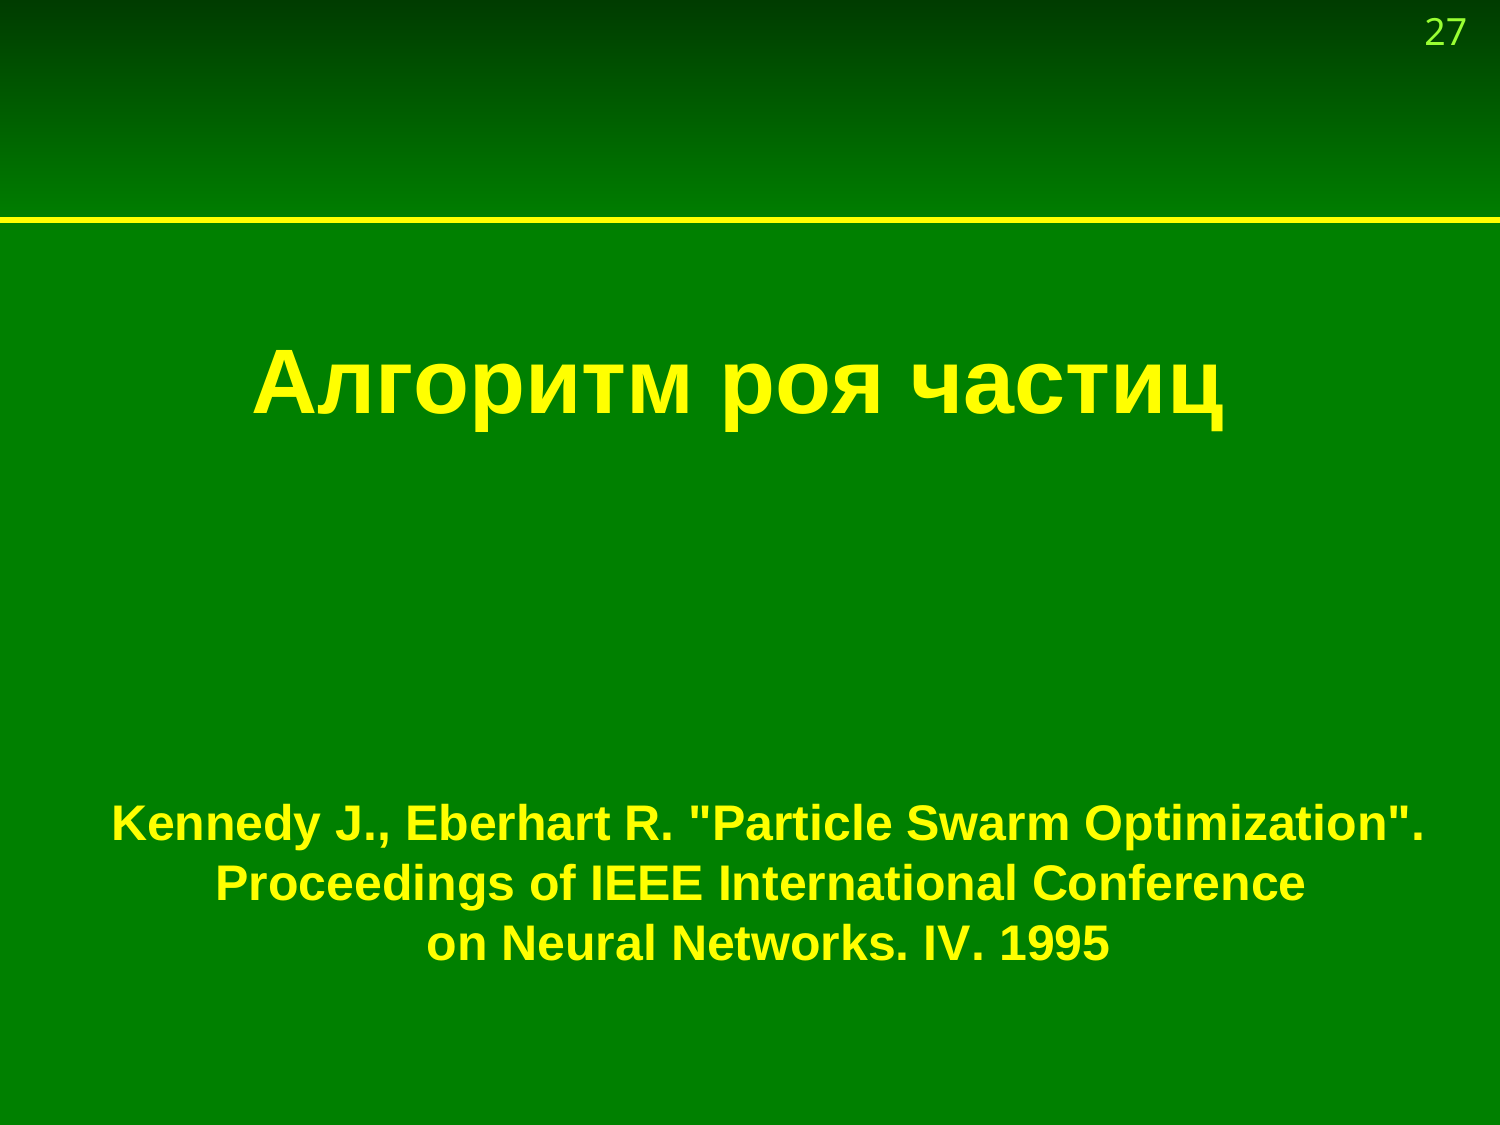

Алгоритм роя частиц
Kennedy J., Eberhart R. "Particle Swarm Optimization". Proceedings of IEEE International Conference
on Neural Networks. IV. 1995